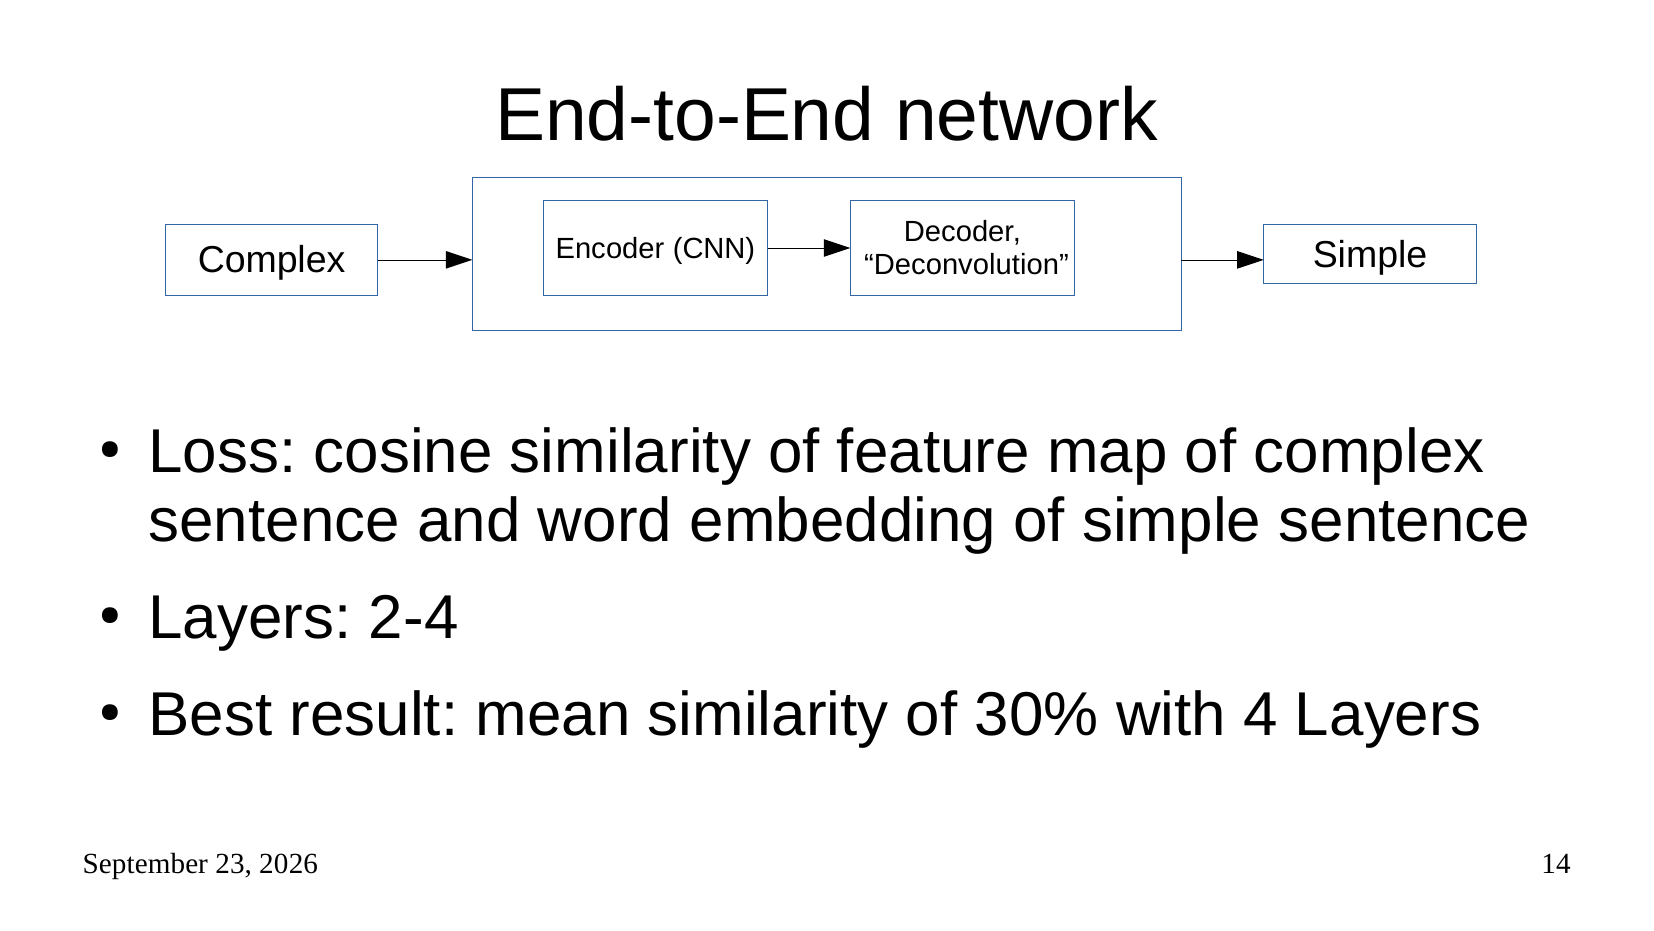

# End-to-End network
Encoder (CNN)
Decoder,
 “Deconvolution”
Complex
Simple
Loss: cosine similarity of feature map of complex sentence and word embedding of simple sentence
Layers: 2-4
Best result: mean similarity of 30% with 4 Layers
14